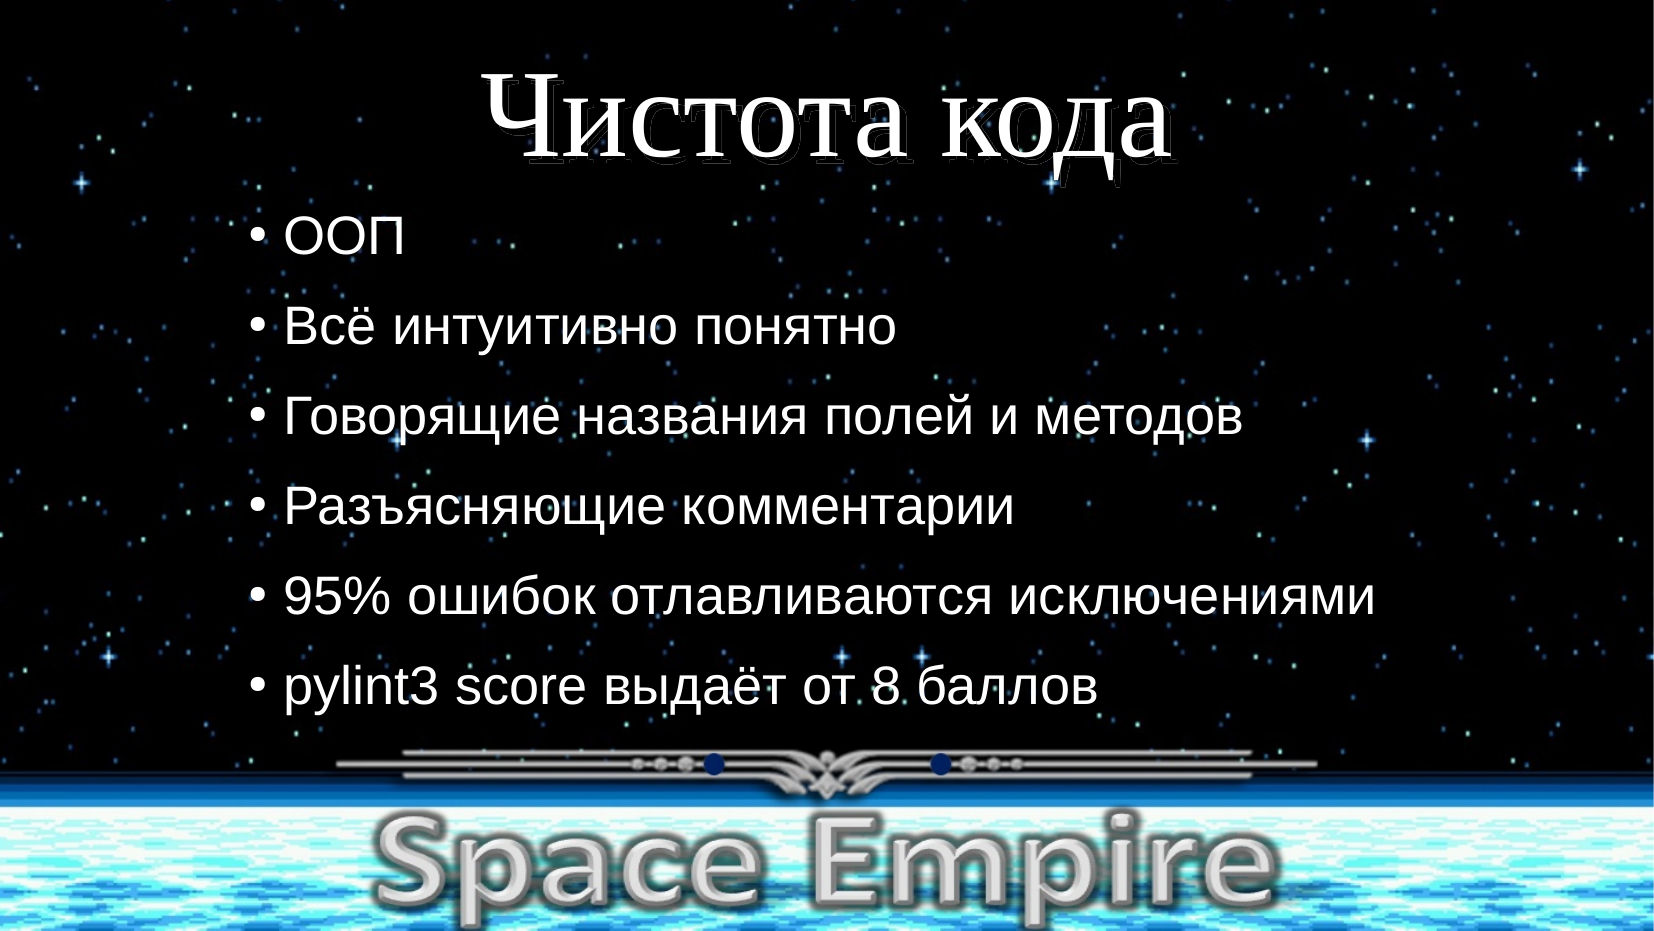

# Чистота кода
ООП
Всё интуитивно понятно
Говорящие названия полей и методов
Разъясняющие комментарии
95% ошибок отлавливаются исключениями
pylint3 score выдаёт от 8 баллов